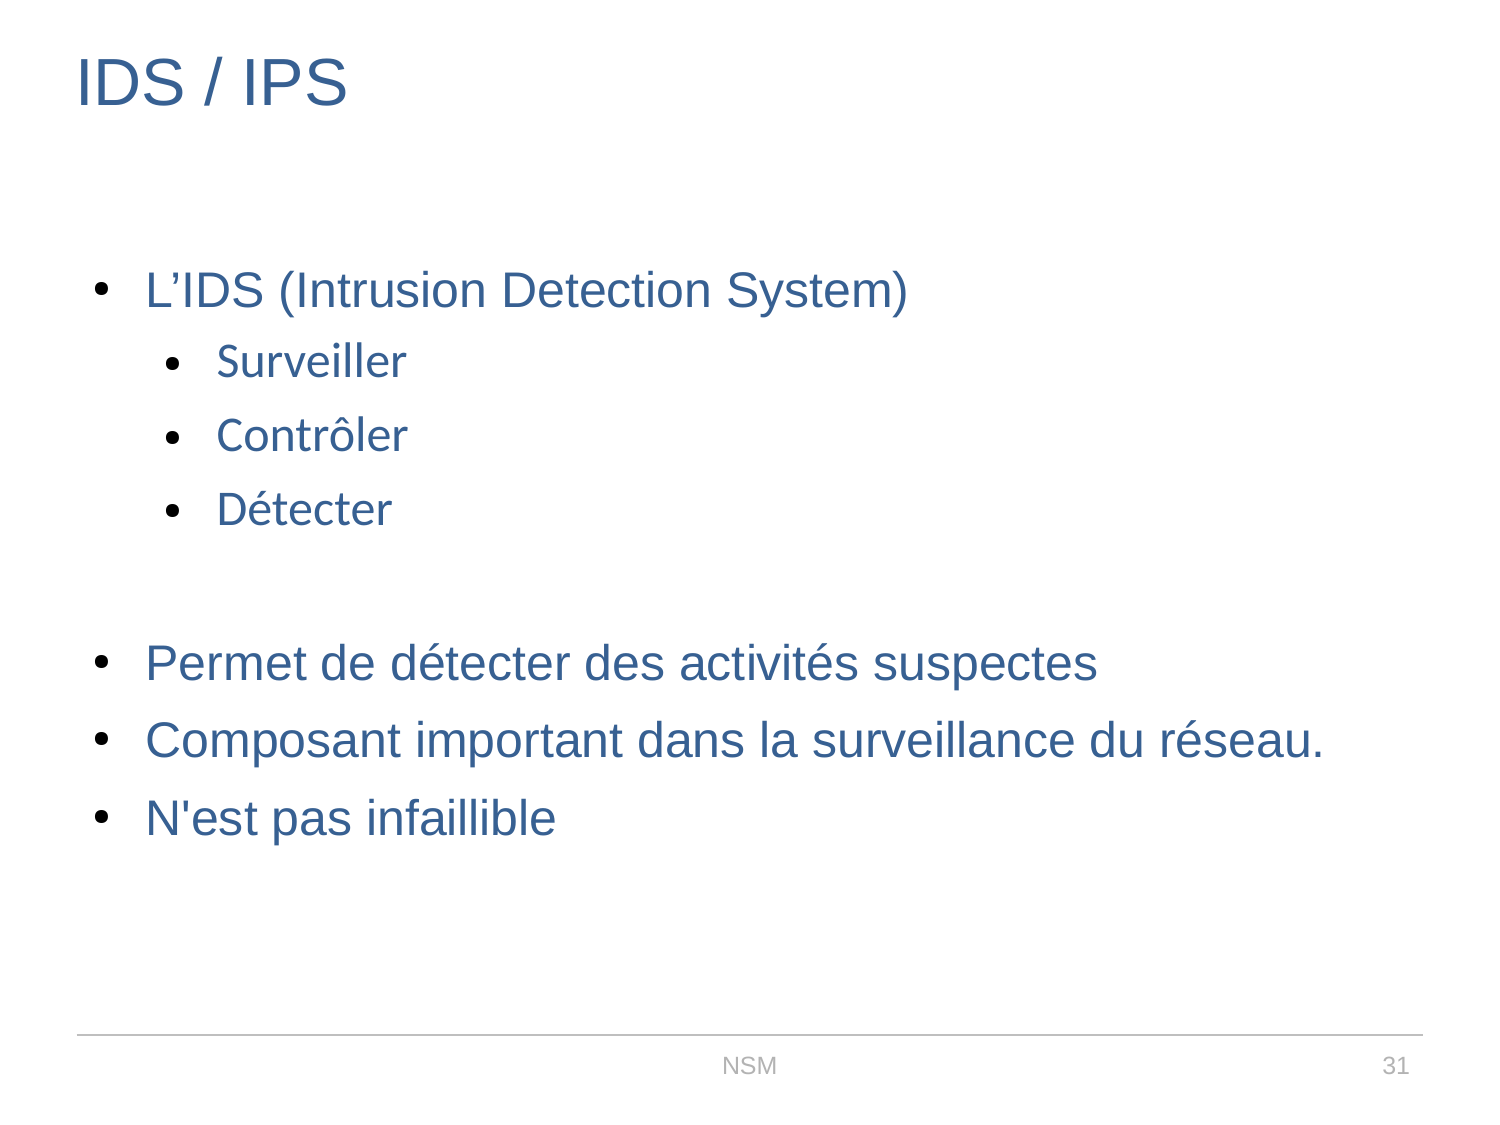

# IDS / IPS
L’IDS (Intrusion Detection System)
Surveiller
Contrôler
Détecter
Permet de détecter des activités suspectes
Composant important dans la surveillance du réseau.
N'est pas infaillible
Your footer here
31